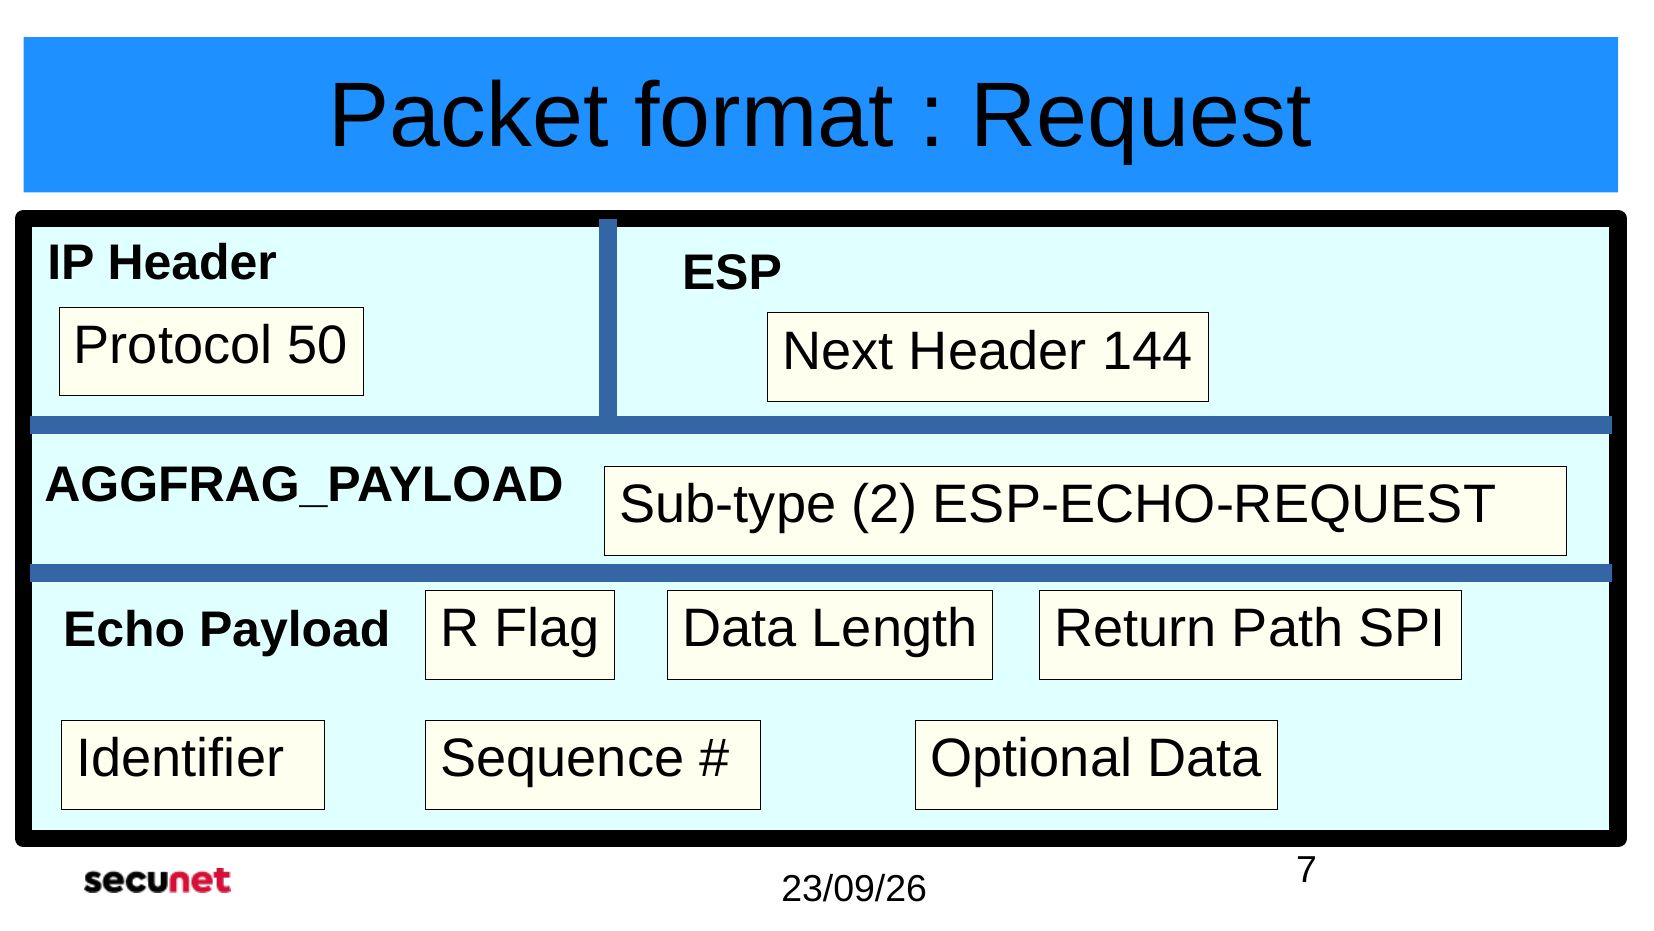

# Packet format : Request
IP Header
ESP
Protocol 50
Next Header 144
AGGFRAG_PAYLOAD
Sub-type (2) ESP-ECHO-REQUEST
R Flag
Data Length
Return Path SPI
Echo Payload
Identifier
Sequence #
Optional Data